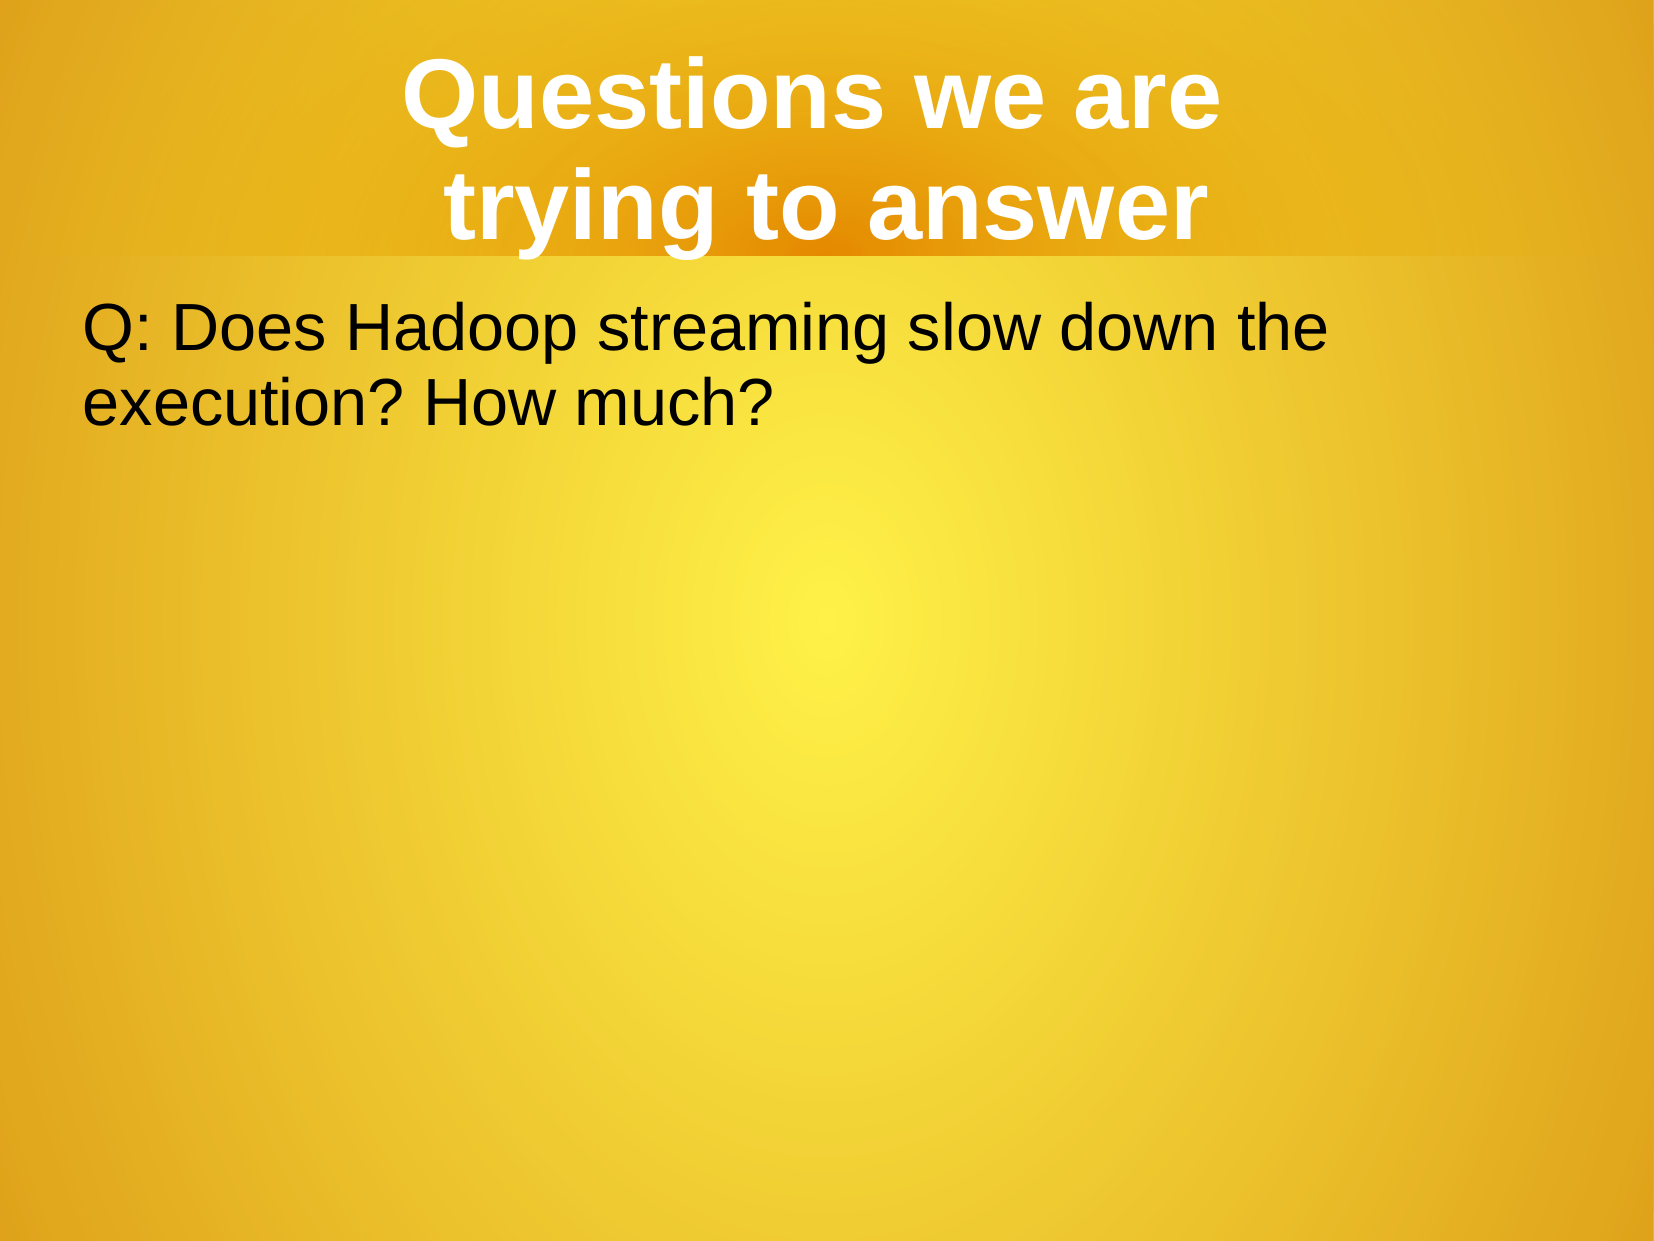

# Questions we are trying to answer
Q: Does Hadoop streaming slow down the execution? How much?